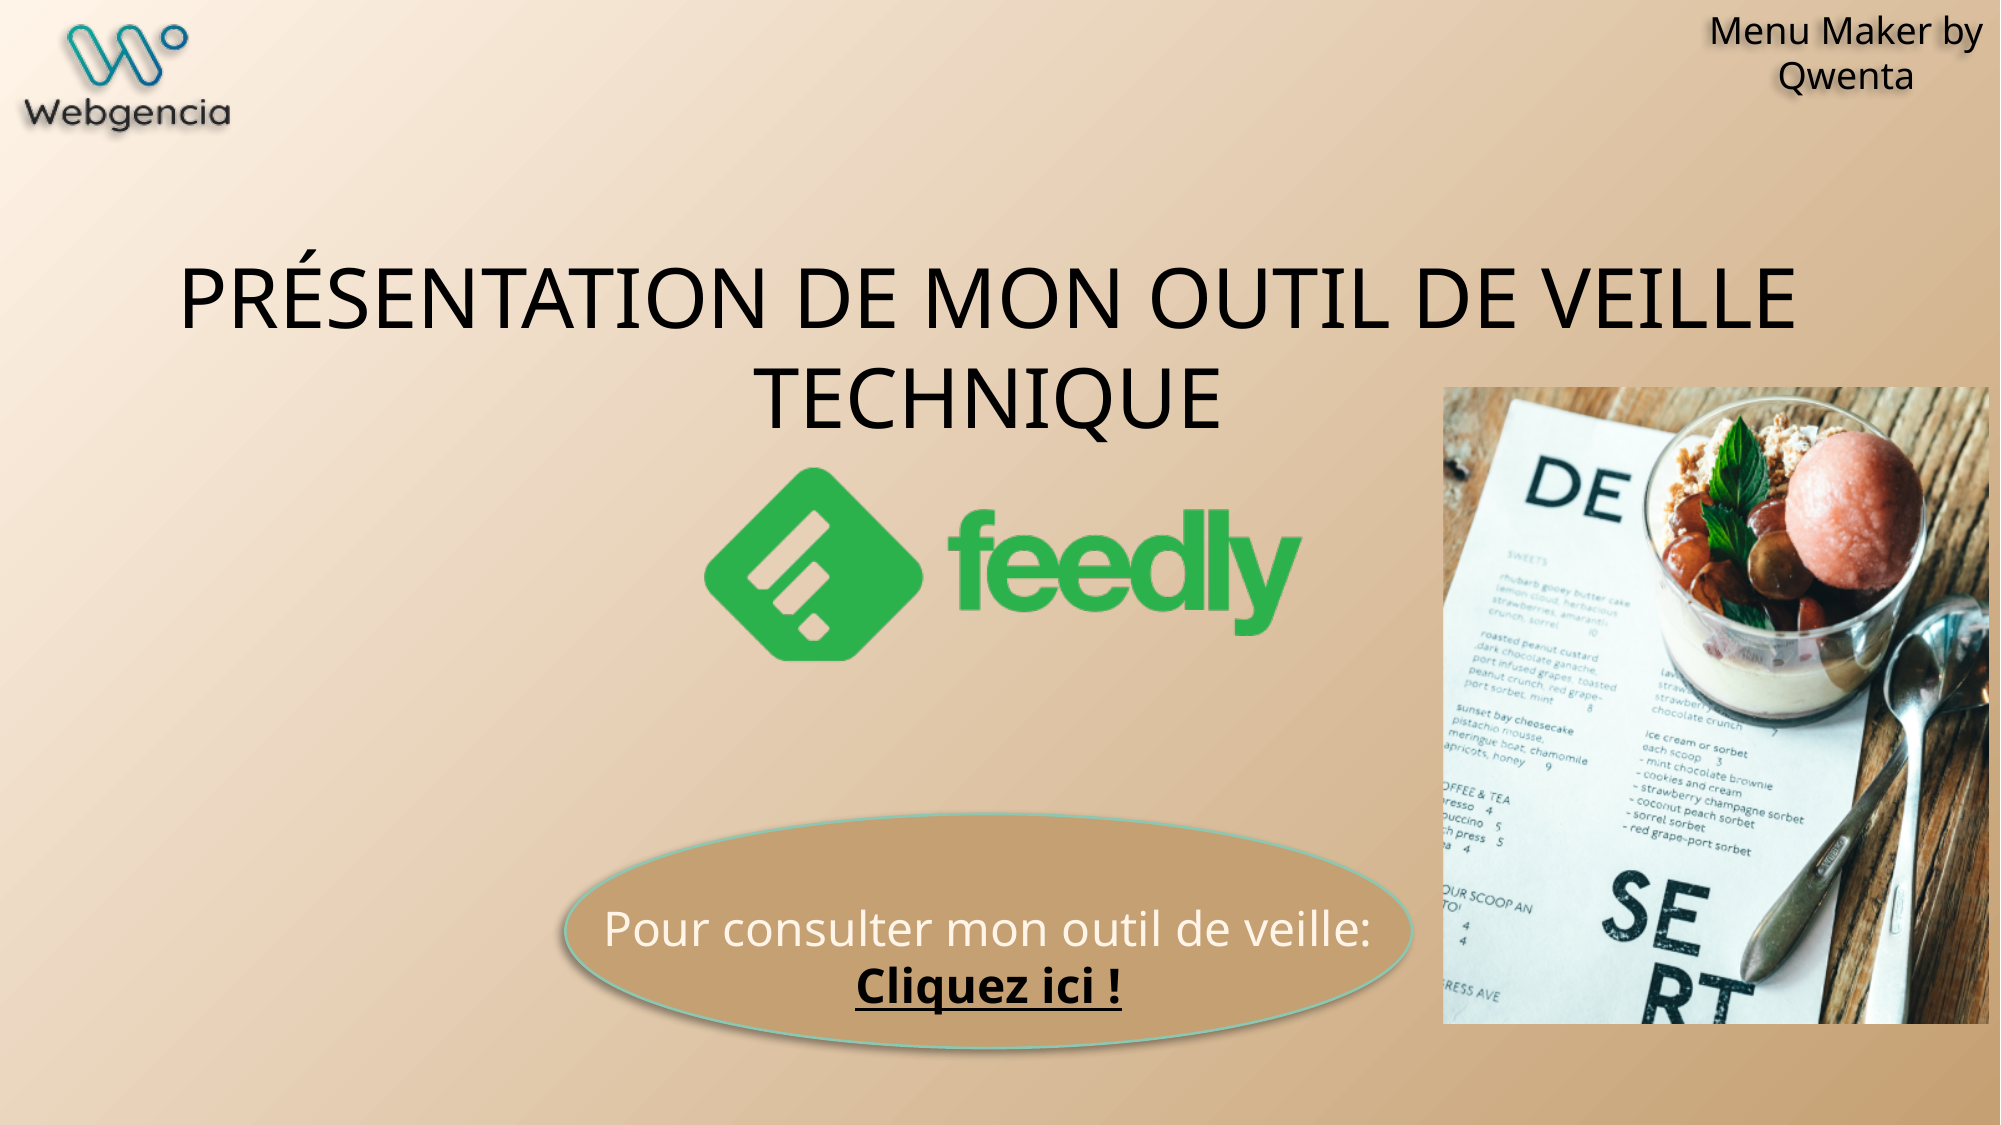

Menu Maker by
Qwenta
# Présentation de mon outil de veille technique
Pour consulter mon outil de veille:
Cliquez ici !